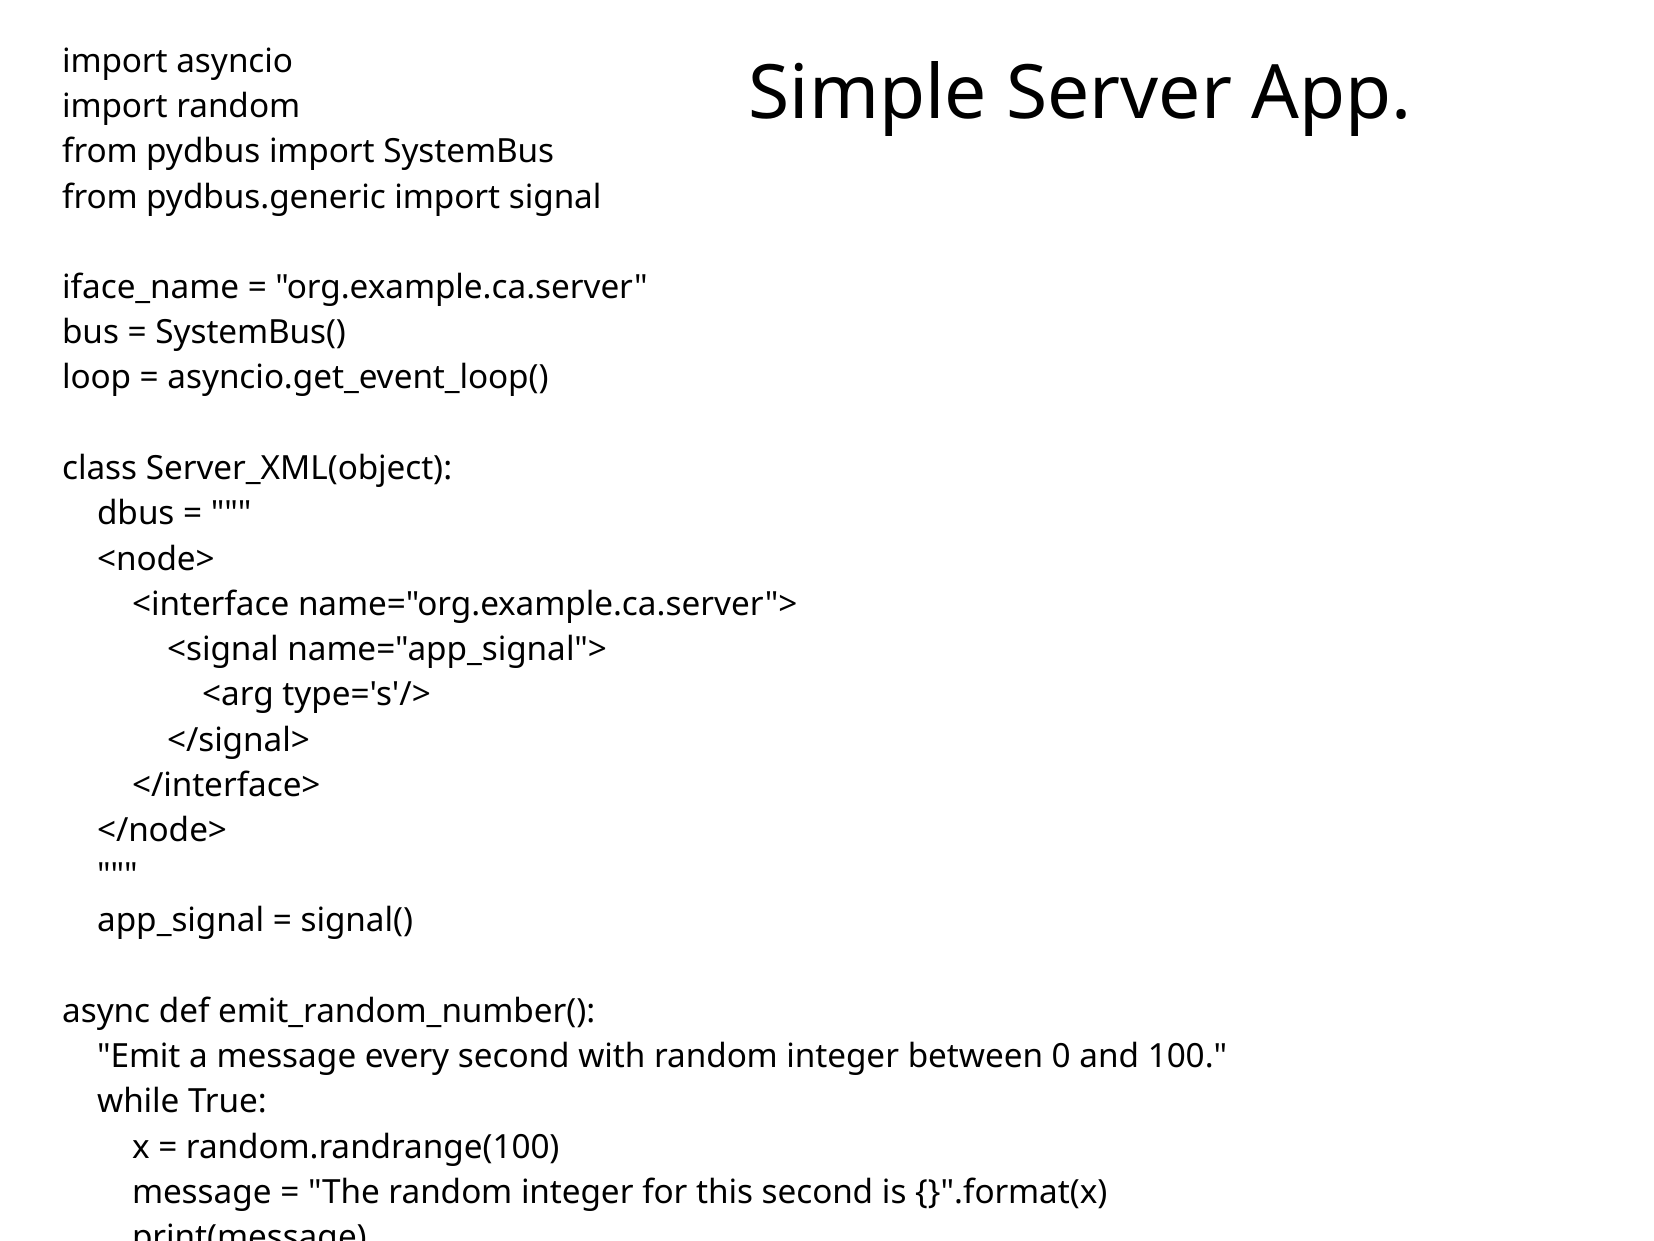

import asyncio
import random
from pydbus import SystemBus
from pydbus.generic import signal
iface_name = "org.example.ca.server"
bus = SystemBus()
loop = asyncio.get_event_loop()
class Server_XML(object):
 dbus = """
 <node>
 <interface name="org.example.ca.server">
 <signal name="app_signal">
 <arg type='s'/>
 </signal>
 </interface>
 </node>
 """
 app_signal = signal()
async def emit_random_number():
 "Emit a message every second with random integer between 0 and 100."
 while True:
 x = random.randrange(100)
 message = "The random integer for this second is {}".format(x)
 print(message)
 emit.app_signal(message)
 await asyncio.sleep(1)
if __name__=="__main__":
 emit = Server_XML()
 bus.publish(iface_name, emit)
 loop.create_task(emit_random_number())
 loop.run_forever()
# Simple Server App.